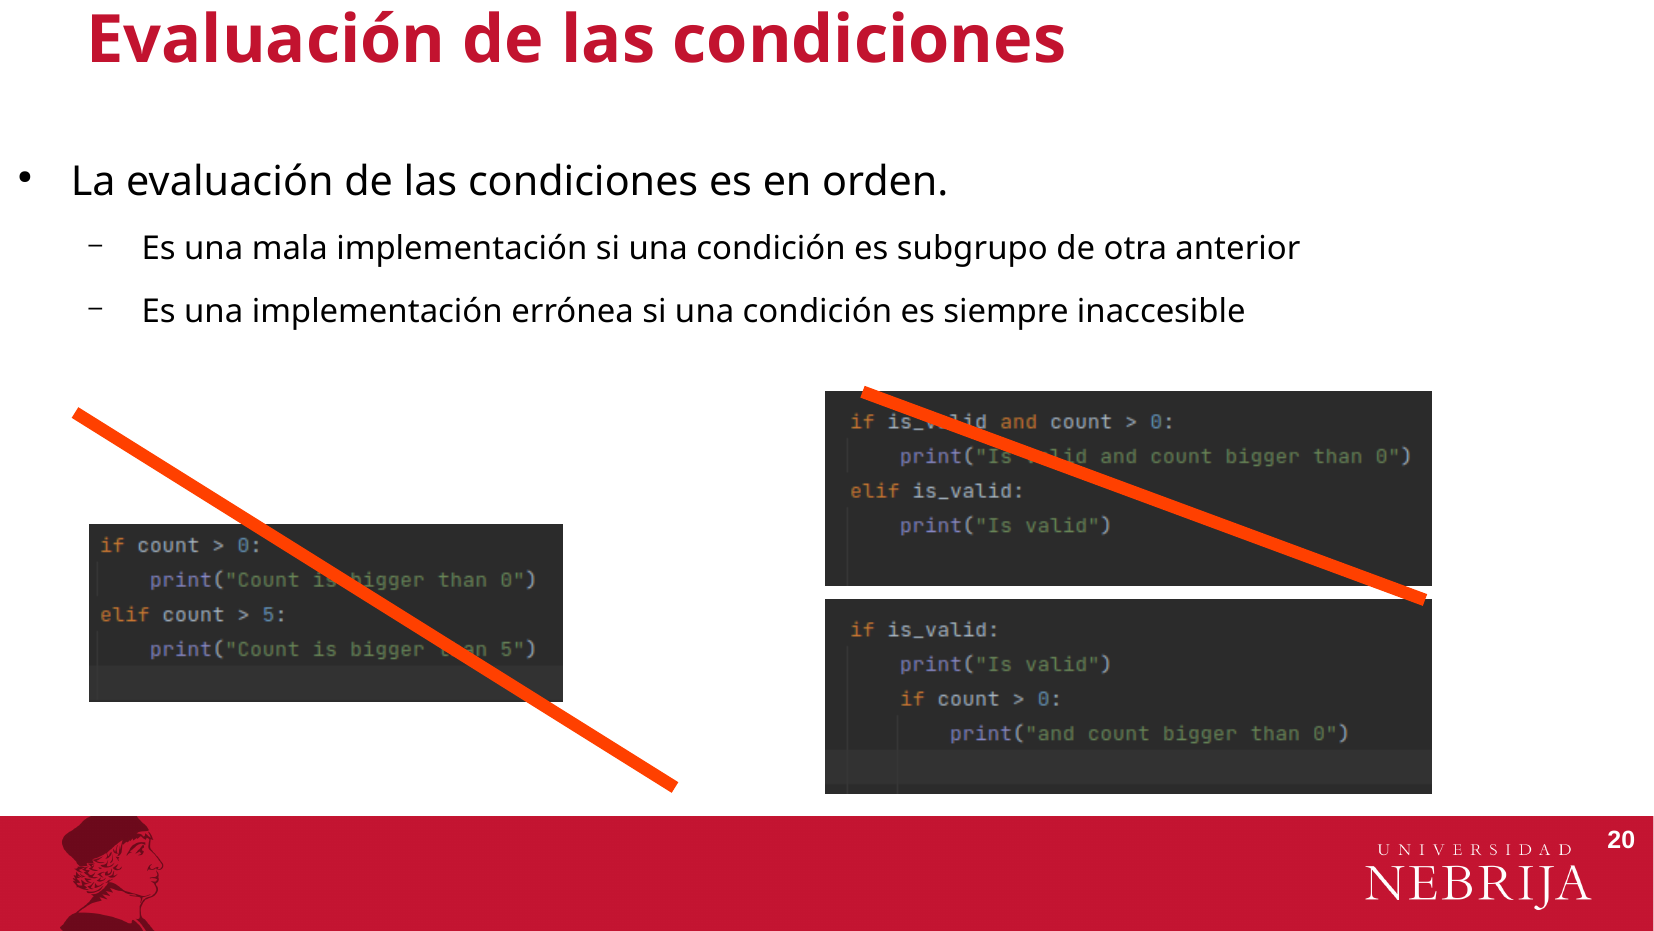

Evaluación de las condiciones
# La evaluación de las condiciones es en orden.
Es una mala implementación si una condición es subgrupo de otra anterior
Es una implementación errónea si una condición es siempre inaccesible